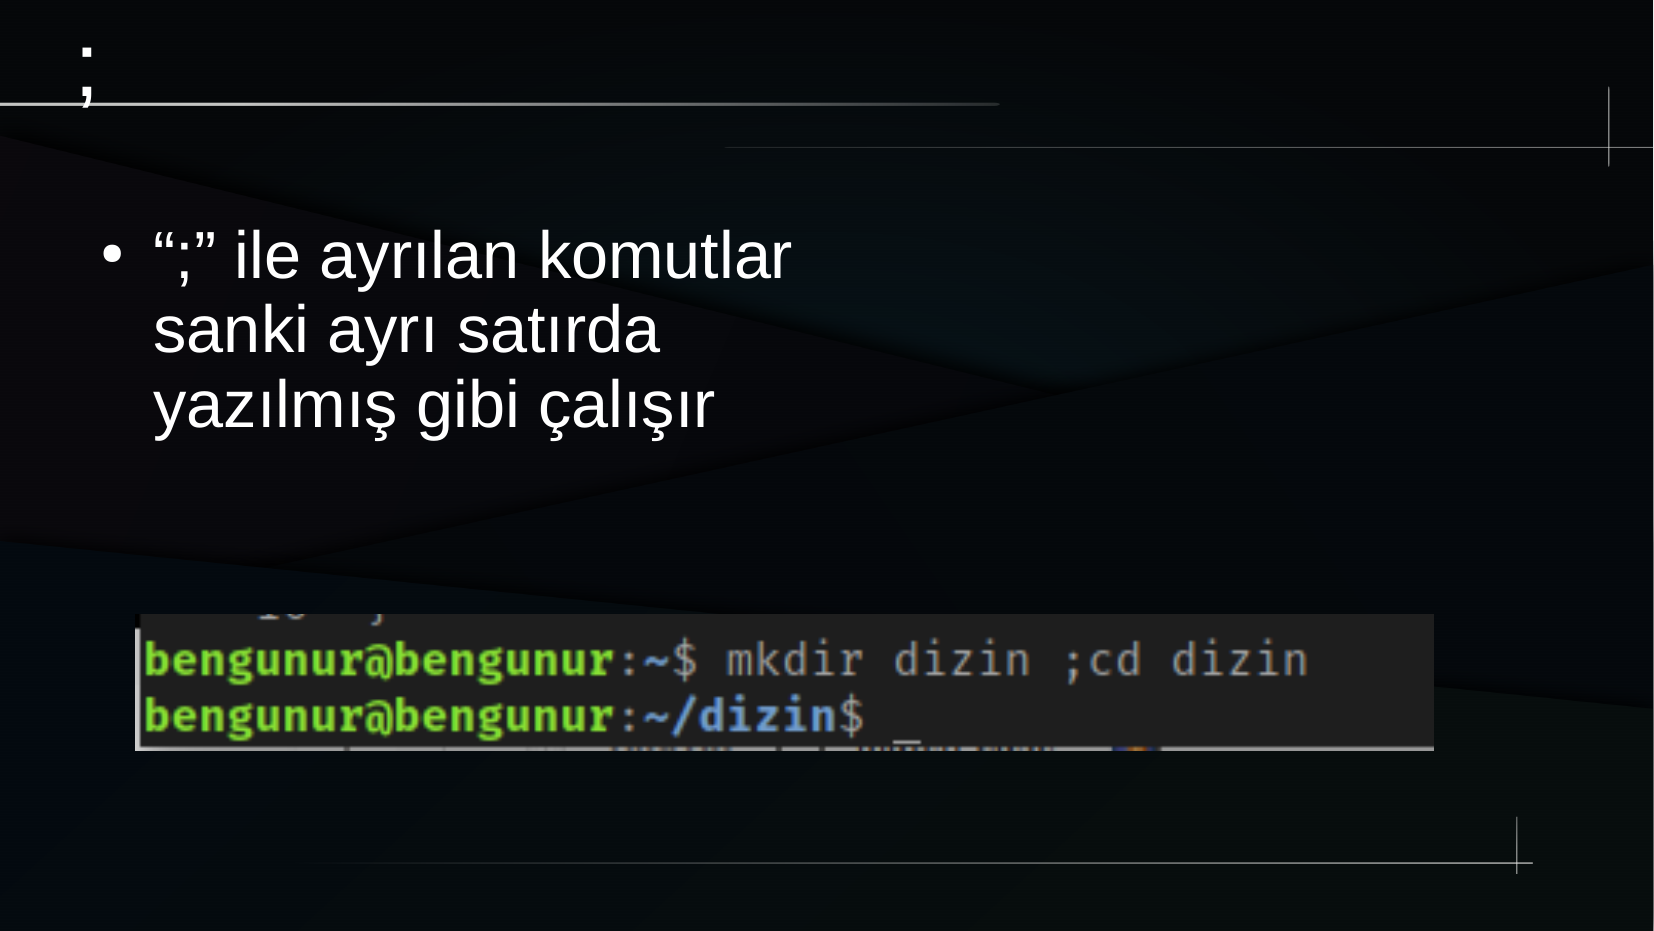

# ;
“;” ile ayrılan komutlar sanki ayrı satırda yazılmış gibi çalışır